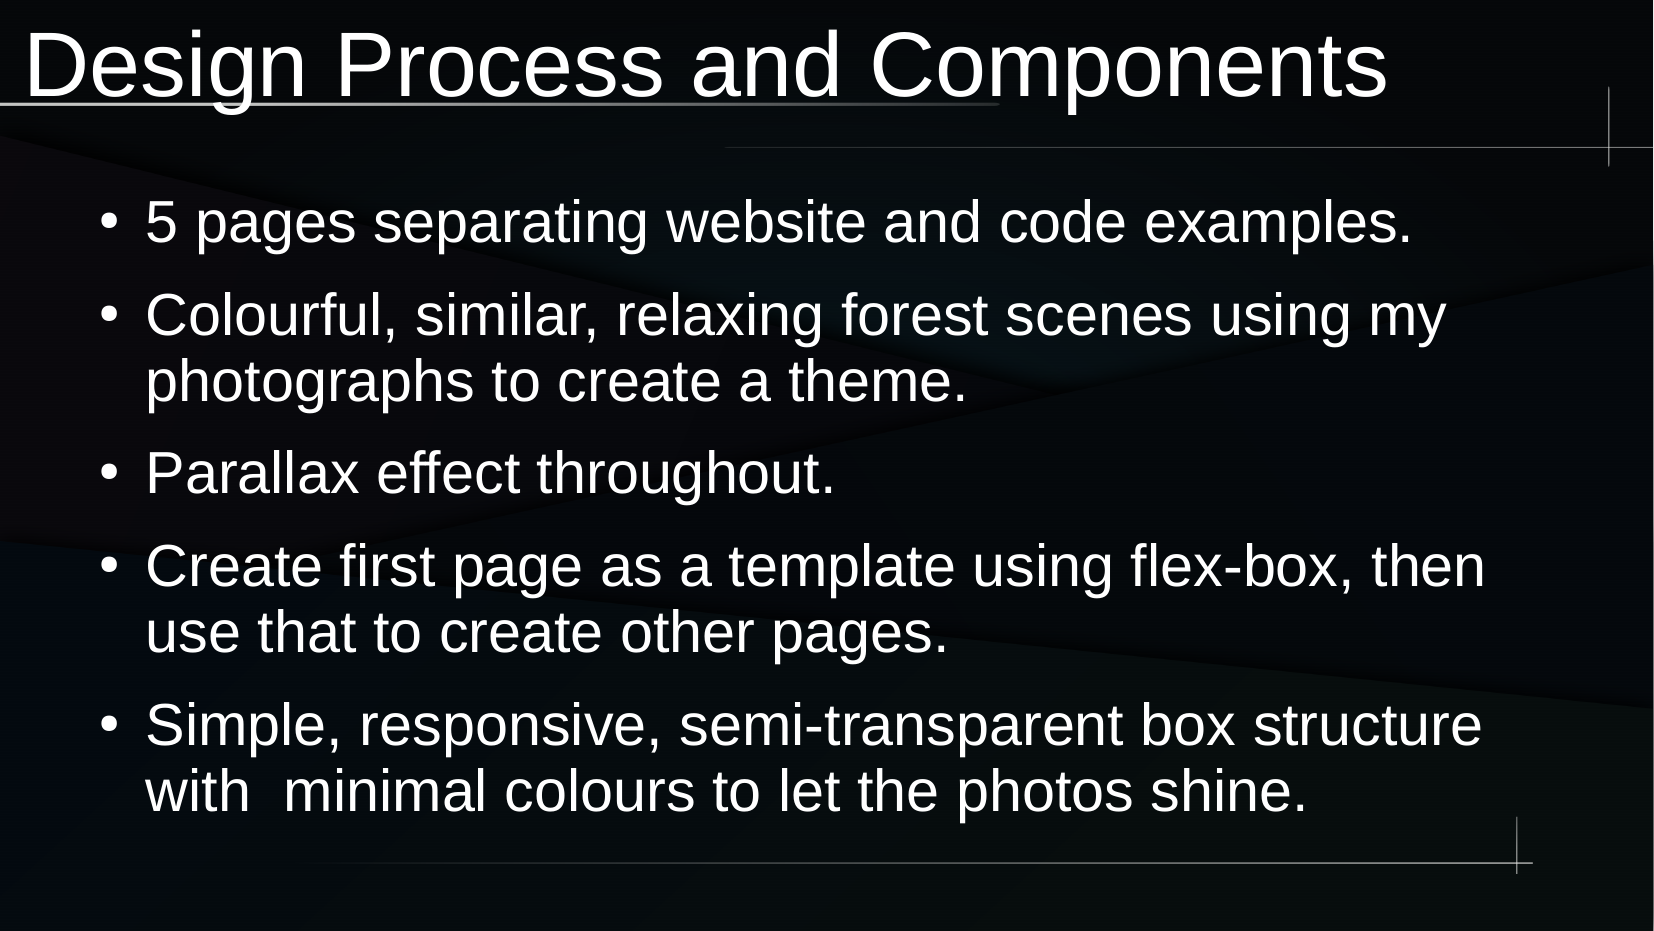

# Design Process and Components
5 pages separating website and code examples.
Colourful, similar, relaxing forest scenes using my photographs to create a theme.
Parallax effect throughout.
Create first page as a template using flex-box, then use that to create other pages.
Simple, responsive, semi-transparent box structure with minimal colours to let the photos shine.